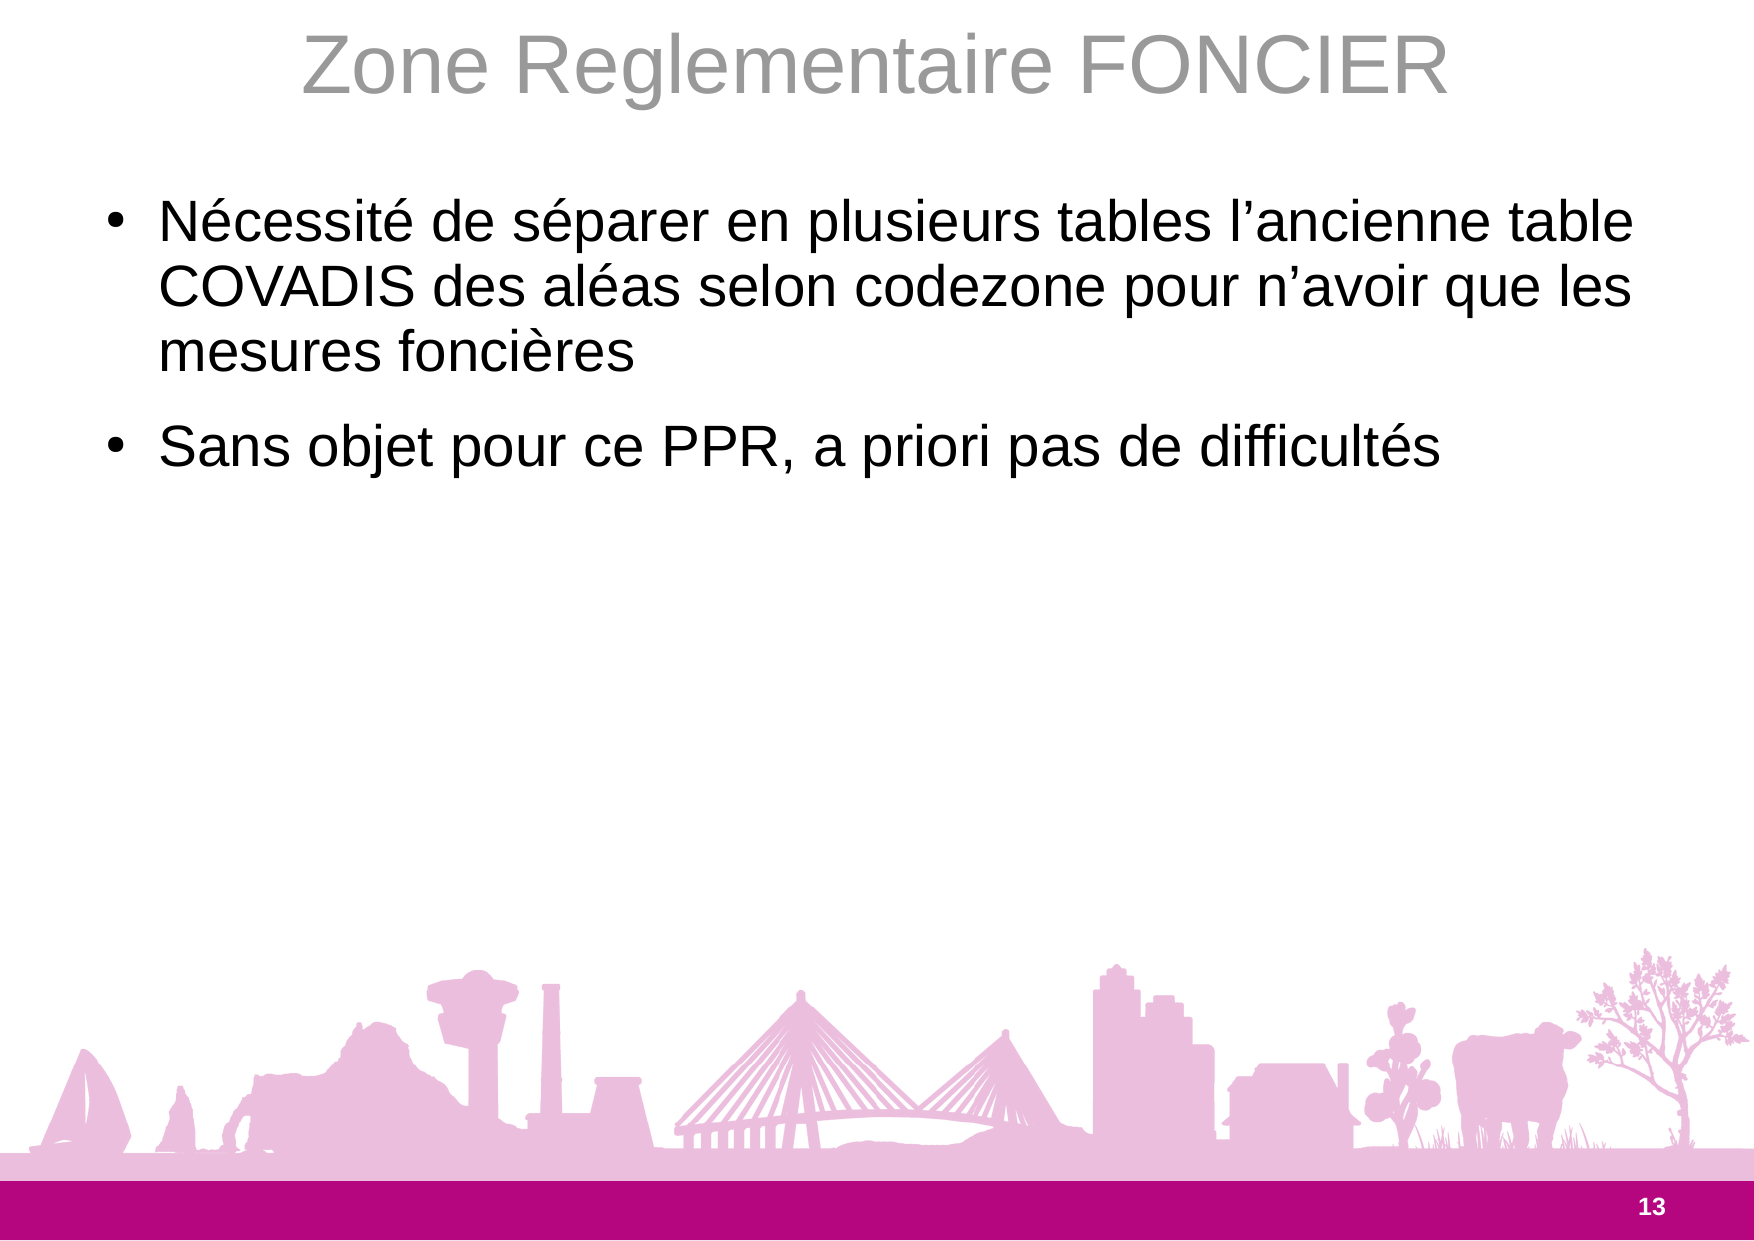

# Zone Reglementaire FONCIER
Nécessité de séparer en plusieurs tables l’ancienne table COVADIS des aléas selon codezone pour n’avoir que les mesures foncières
Sans objet pour ce PPR, a priori pas de difficultés
13